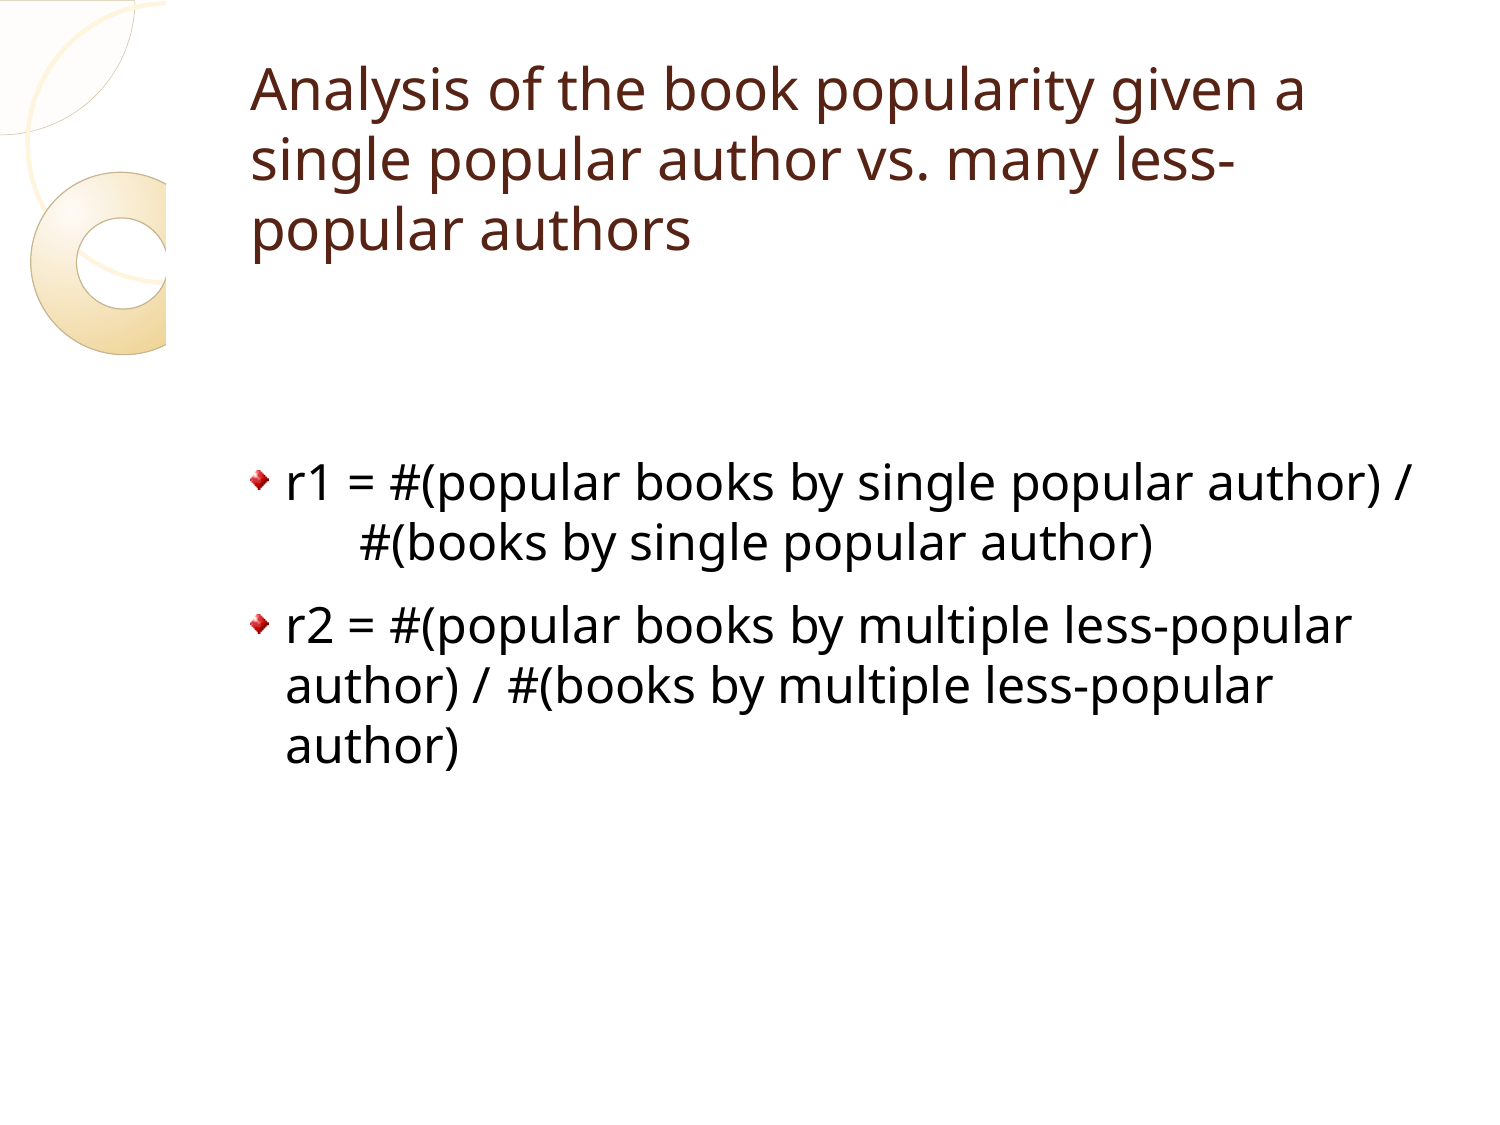

# Analysis of the book popularity given a single popular author vs. many less-popular authors
r1 = #(popular books by single popular author) /	#(books by single popular author)
r2 = #(popular books by multiple less-popular author) /	#(books by multiple less-popular author)